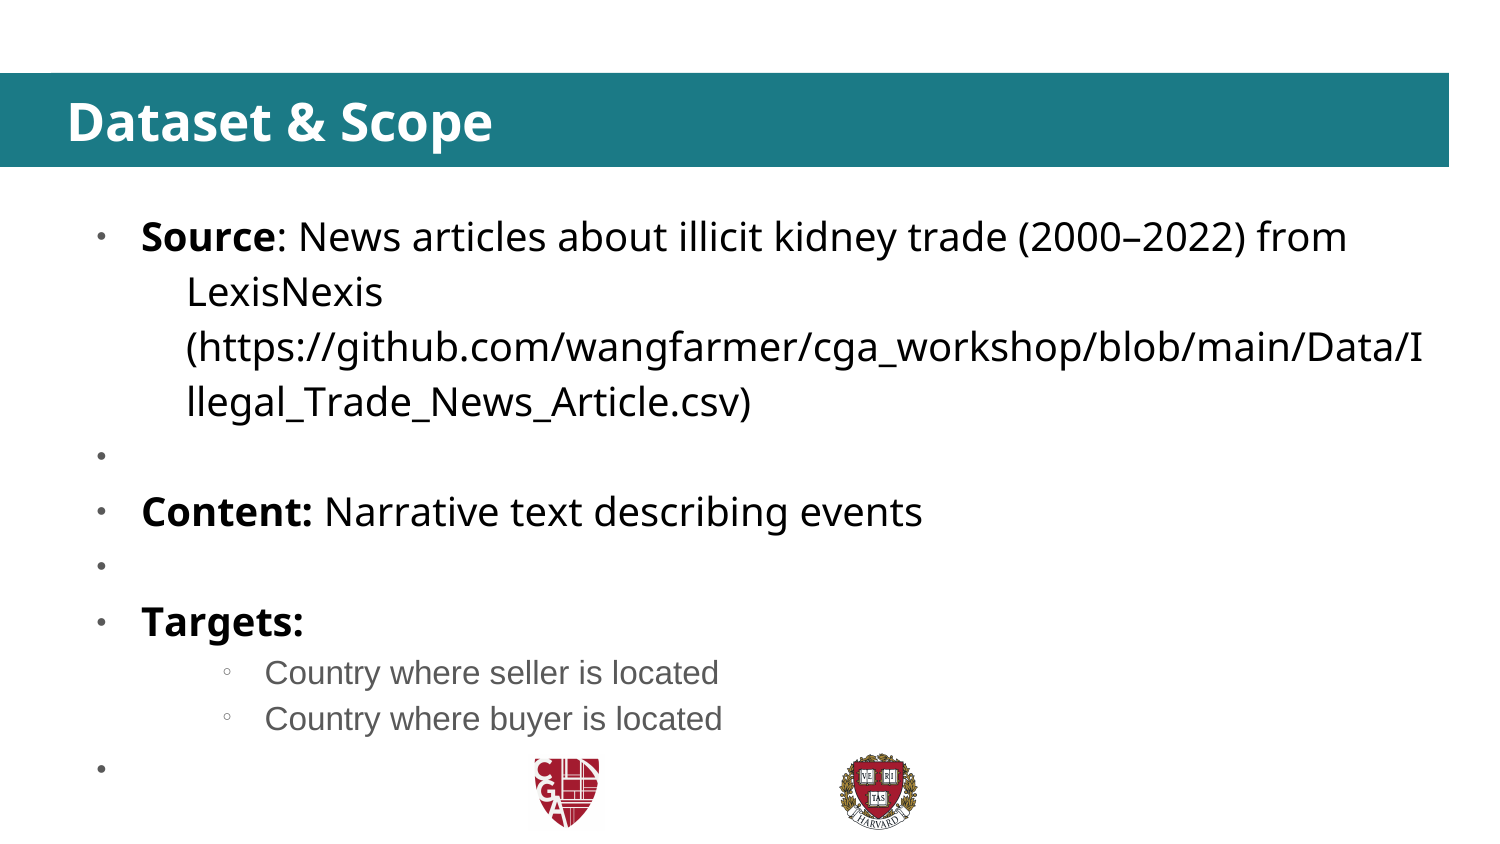

# Dataset & Scope
Source: News articles about illicit kidney trade (2000–2022) from LexisNexis (https://github.com/wangfarmer/cga_workshop/blob/main/Data/Illegal_Trade_News_Article.csv)
Content: Narrative text describing events
Targets:
Country where seller is located
Country where buyer is located